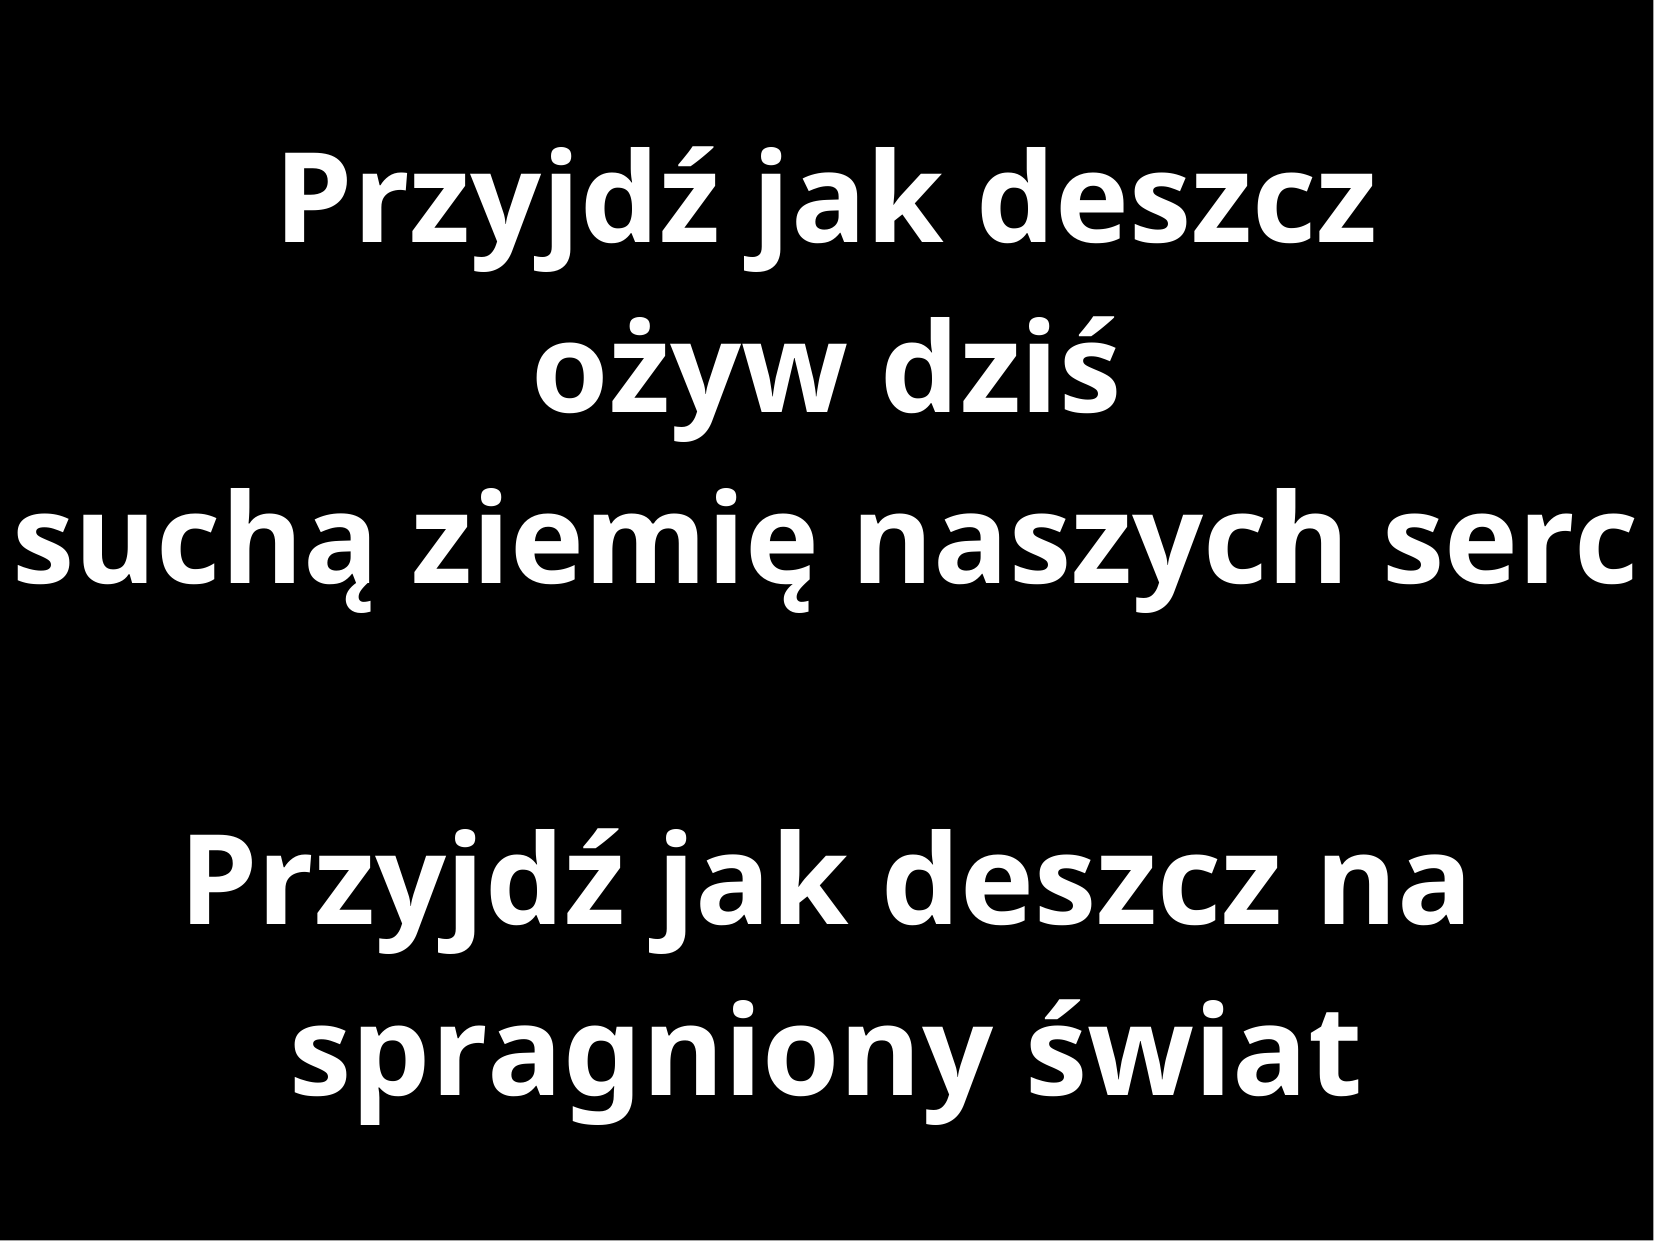

# Przyjdź jak deszcz ożyw dziś suchą ziemię naszych serc Przyjdź jak deszcz  na spragniony świat